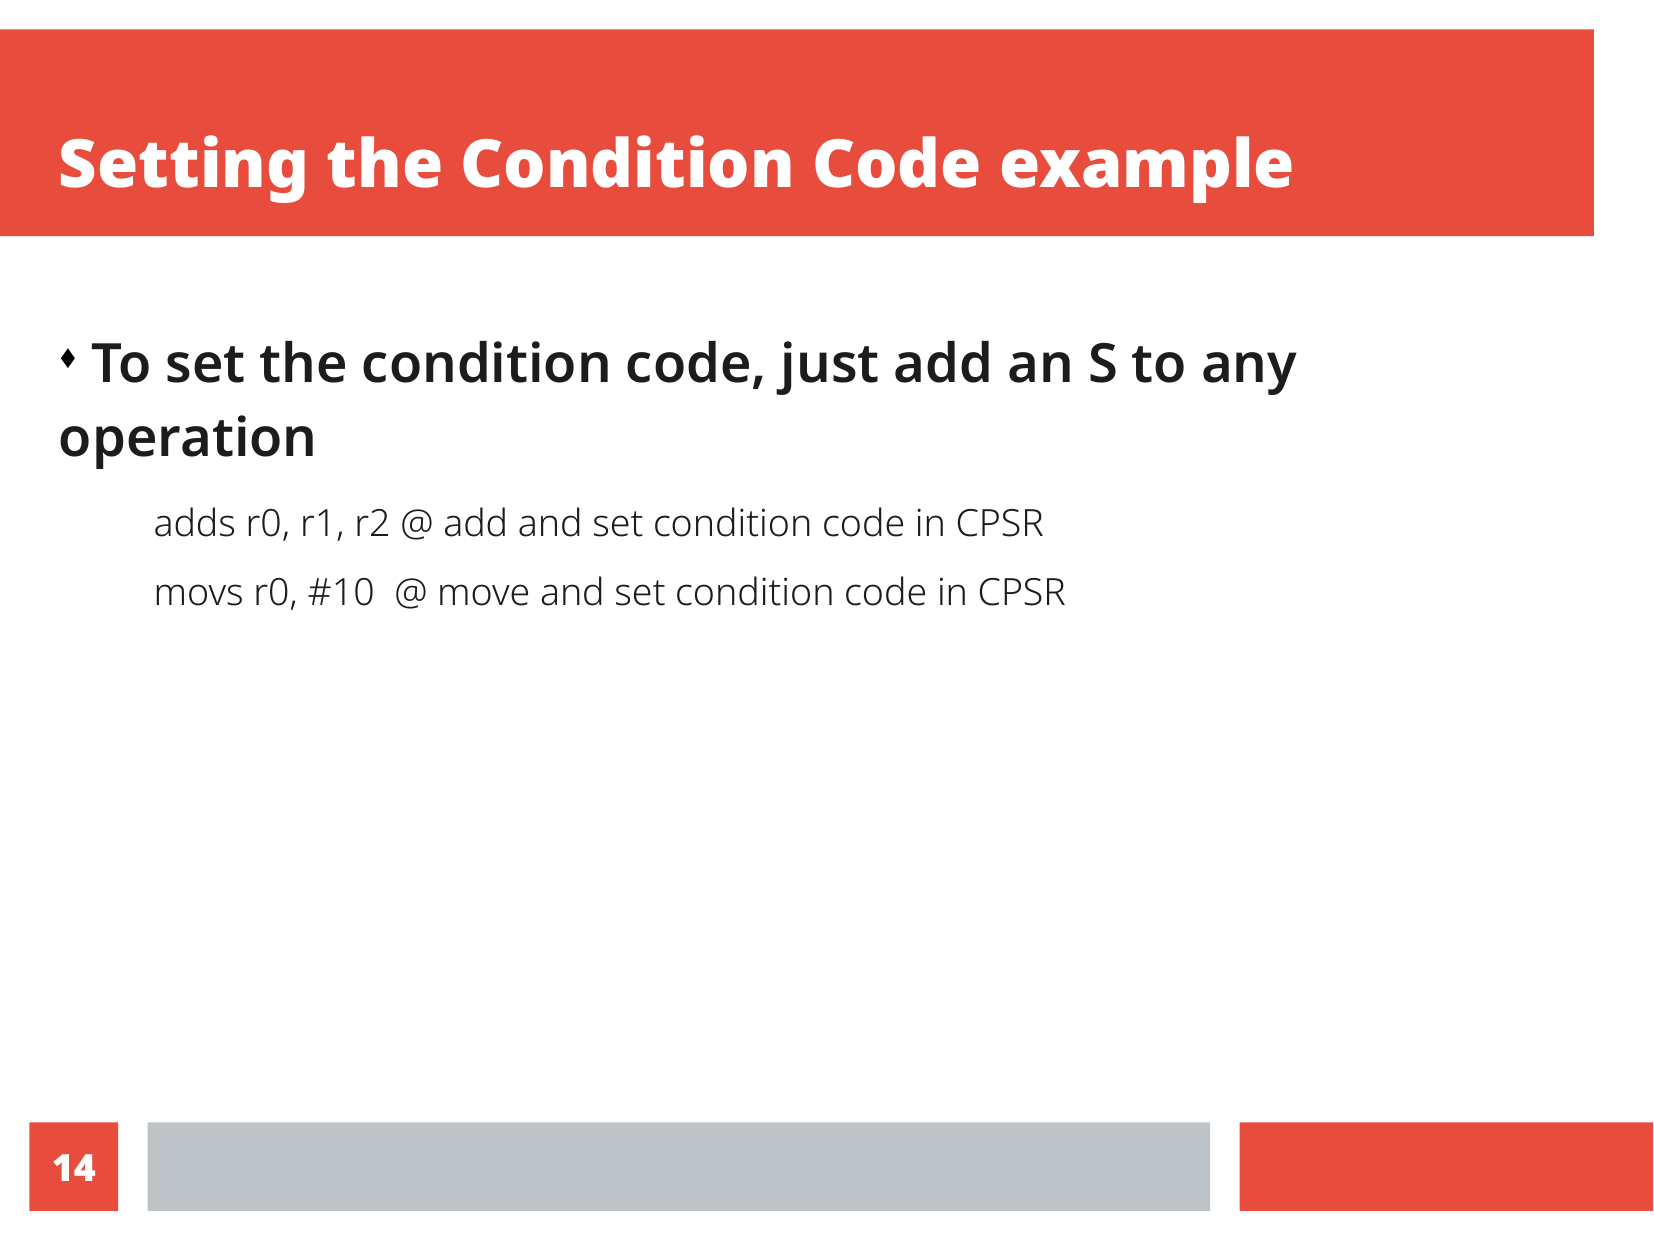

# Setting the Condition Code example
 To set the condition code, just add an S to any operation
adds r0, r1, r2 @ add and set condition code in CPSR
movs r0, #10 @ move and set condition code in CPSR
14